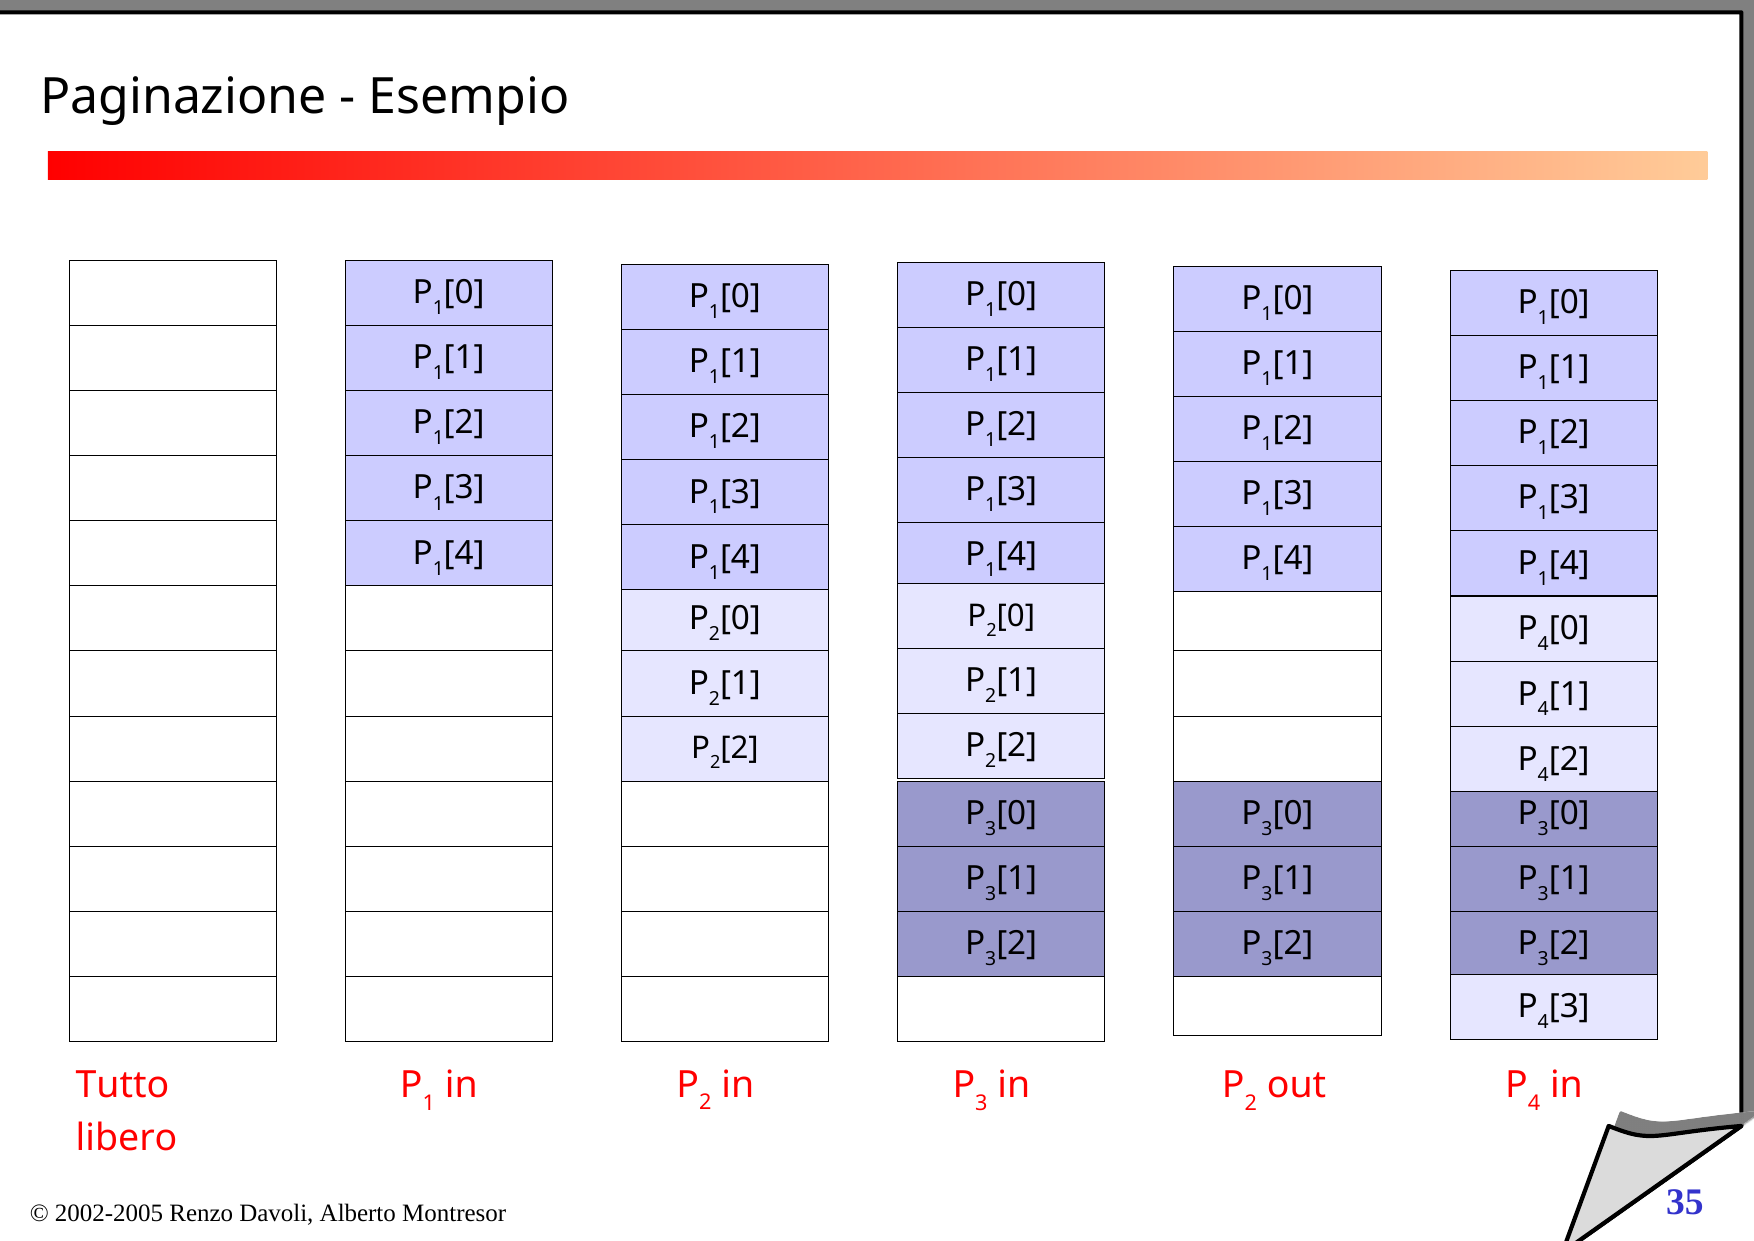

# Paginazione - Esempio
P1[0]
P1[1]
P1
P1[2]
P1[3]
P1[4]
P1 in
P1[0]
P1[1]
P1
P1[2]
P1[3]
P1[4]
P2[0]
P2[1]
P2[2]
P3[0]
P3[1]
P3[2]
P3 in
P1[0]
P1[1]
P1
P1[2]
P1[3]
P1[4]
P2[0]
P2[1]
P2[2]
P2 in
P1[0]
P1[1]
P1
P1[2]
P1[3]
P1[4]
P3[0]
P3[1]
P3[2]
P2 out
P1[0]
P1[1]
P1
P1[2]
P1[3]
P1[4]
P4[0]
P4[1]
P4[2]
P3[0]
P3[1]
P3[2]
P4[3]
P4 in
Tutto
libero